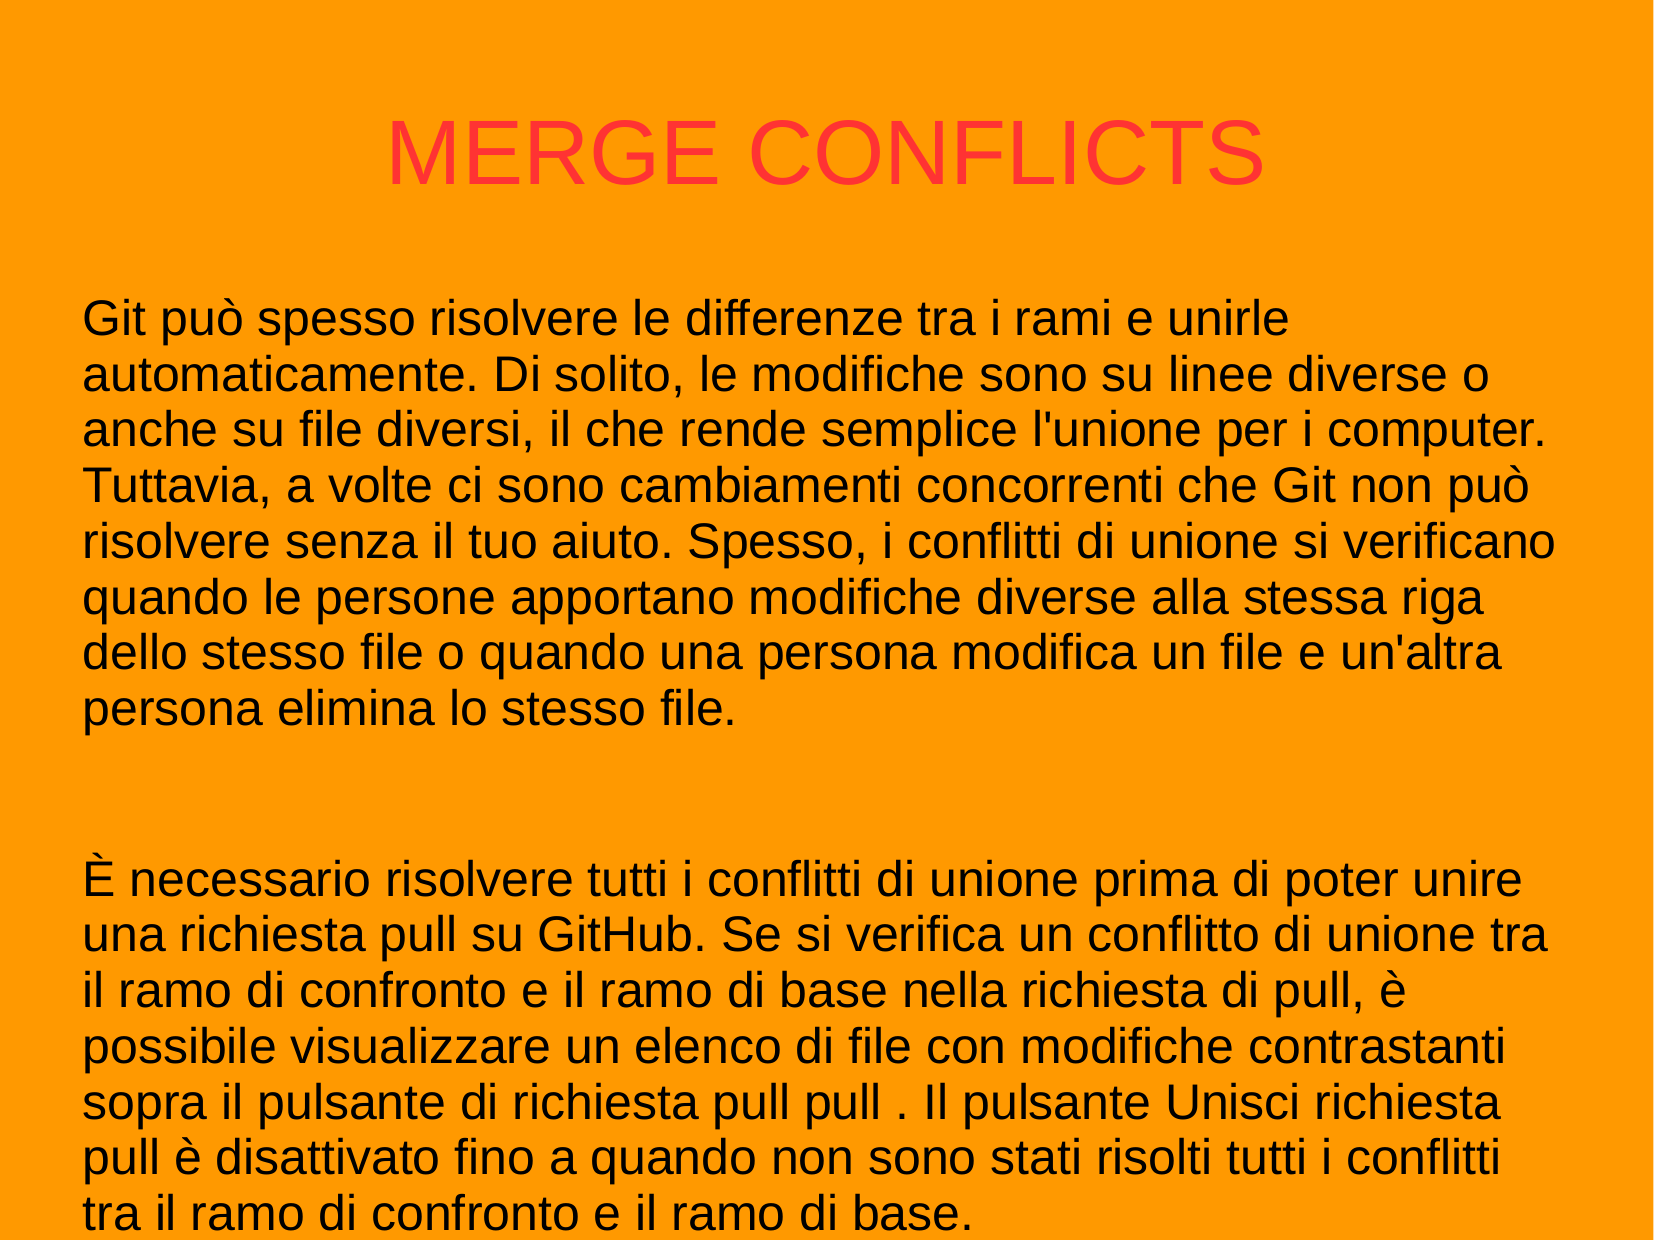

# MERGE CONFLICTS
Git può spesso risolvere le differenze tra i rami e unirle automaticamente. Di solito, le modifiche sono su linee diverse o anche su file diversi, il che rende semplice l'unione per i computer. Tuttavia, a volte ci sono cambiamenti concorrenti che Git non può risolvere senza il tuo aiuto. Spesso, i conflitti di unione si verificano quando le persone apportano modifiche diverse alla stessa riga dello stesso file o quando una persona modifica un file e un'altra persona elimina lo stesso file.
È necessario risolvere tutti i conflitti di unione prima di poter unire una richiesta pull su GitHub. Se si verifica un conflitto di unione tra il ramo di confronto e il ramo di base nella richiesta di pull, è possibile visualizzare un elenco di file con modifiche contrastanti sopra il pulsante di richiesta pull pull . Il pulsante Unisci richiesta pull è disattivato fino a quando non sono stati risolti tutti i conflitti tra il ramo di confronto e il ramo di base.